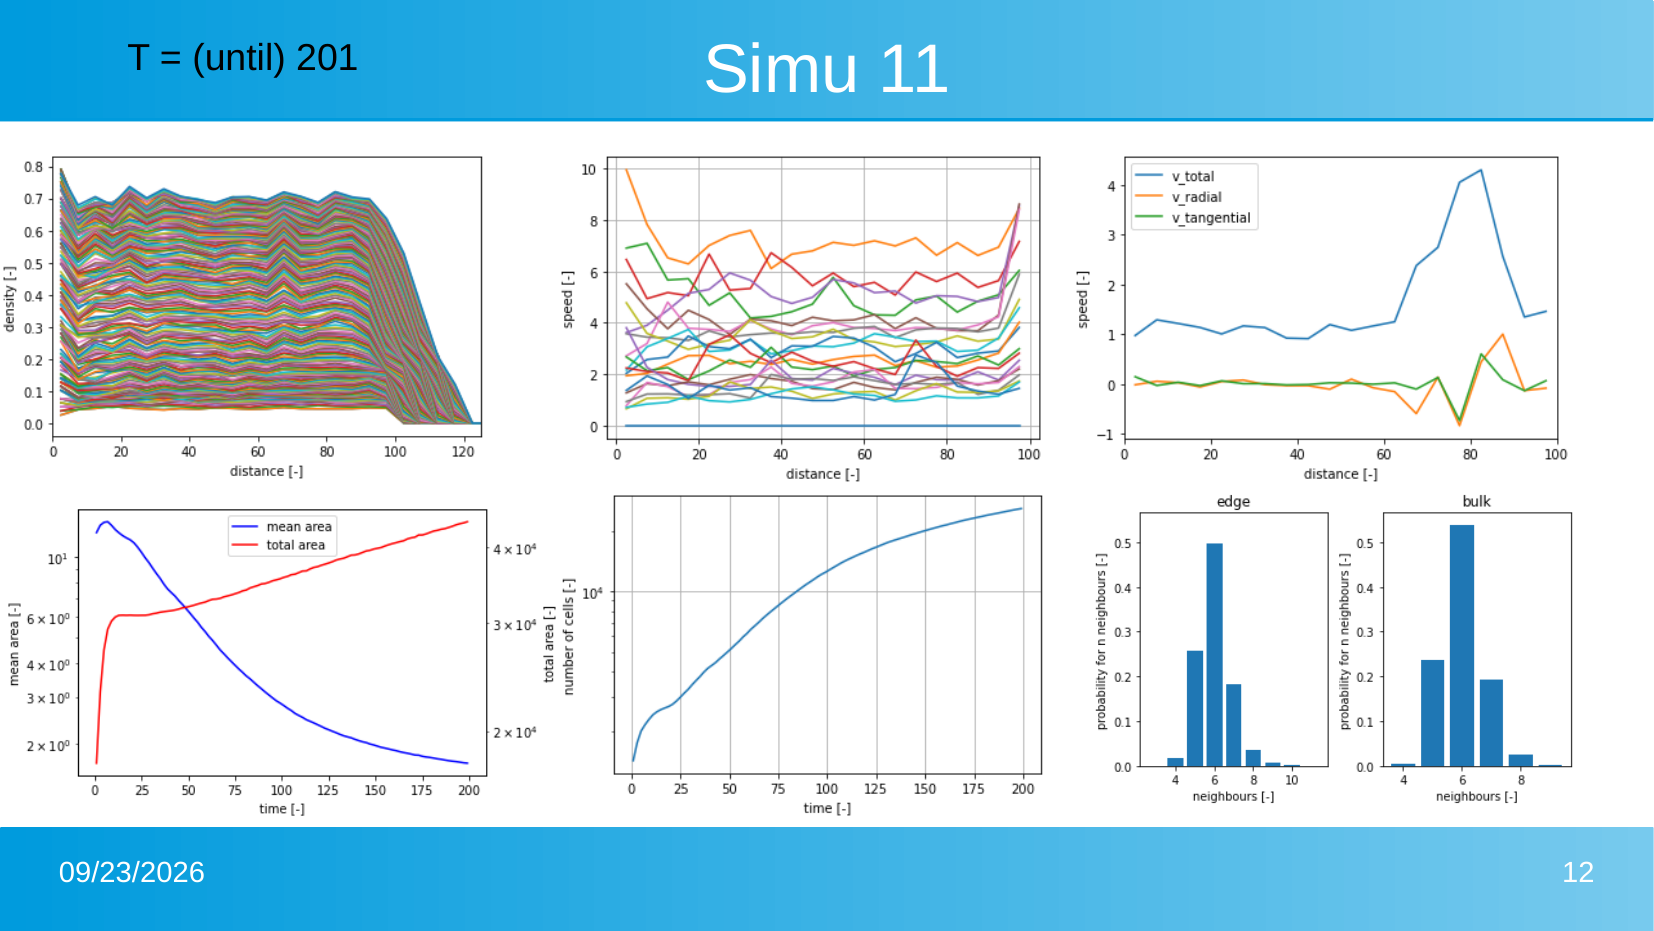

# Simu 11
T = (until) 201
12